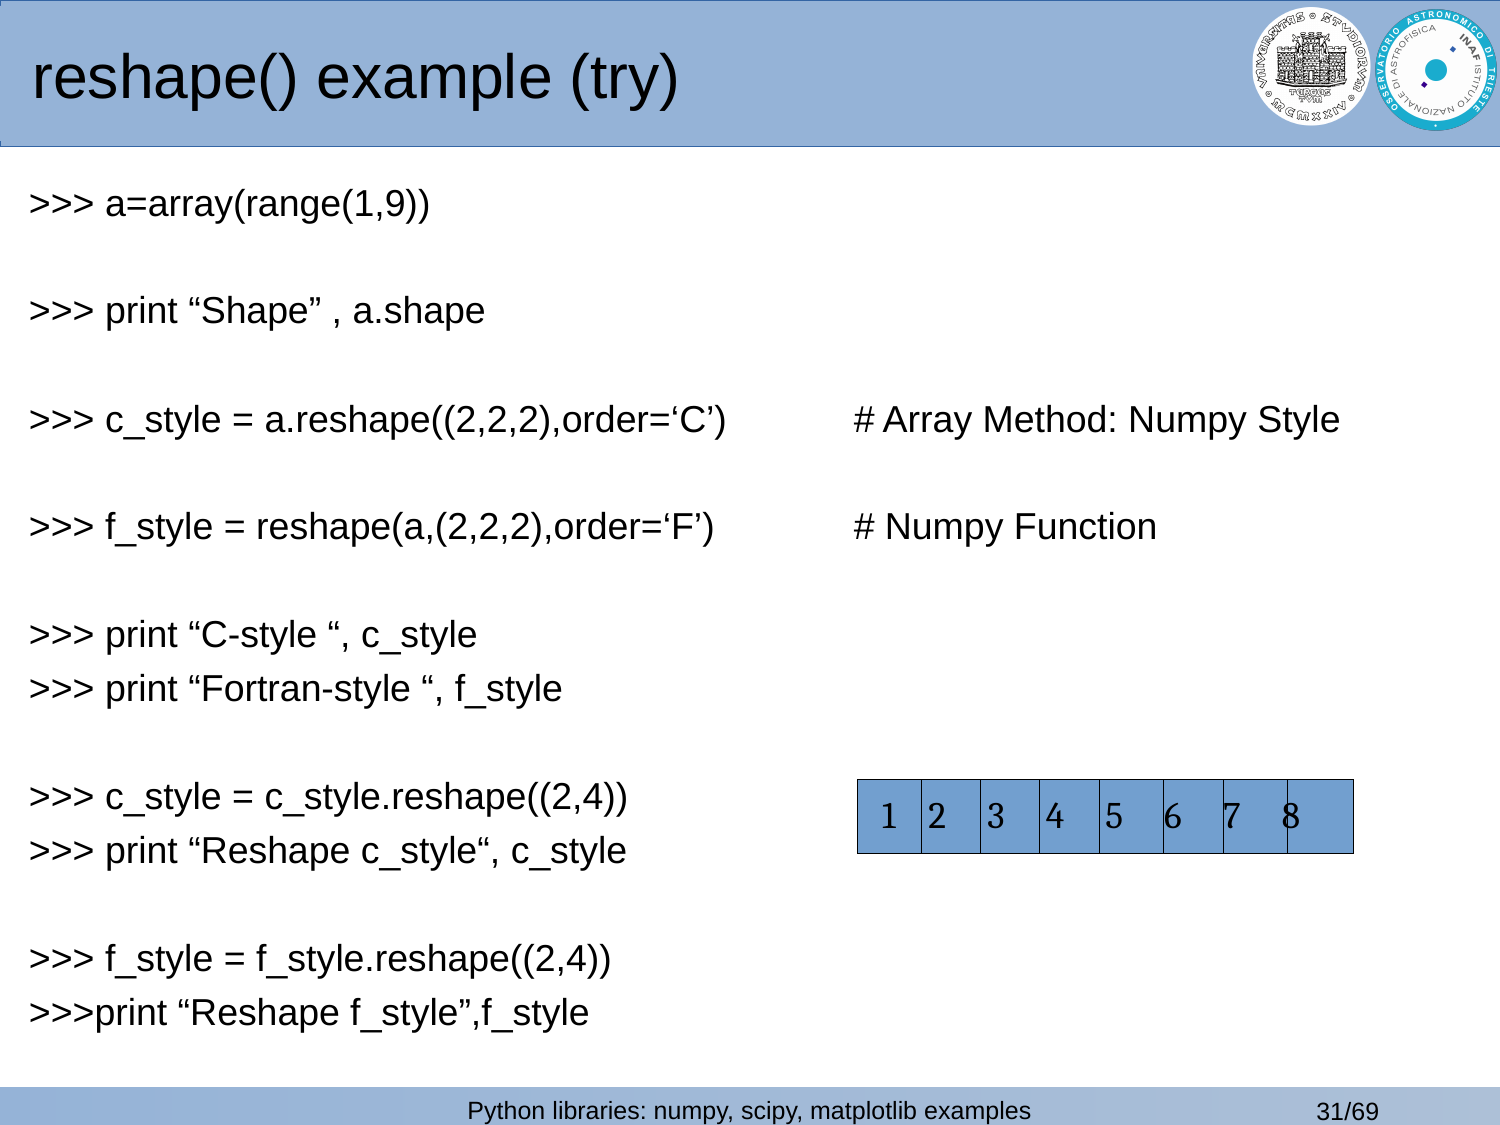

reshape() example (try)
# >>> a=array(range(1,9))
>>> print “Shape” , a.shape
>>> c_style = a.reshape((2,2,2),order=‘C’)		# Array Method: Numpy Style
>>> f_style = reshape(a,(2,2,2),order=‘F’)		# Numpy Function
>>> print “C-style “, c_style
>>> print “Fortran-style “, f_style
>>> c_style = c_style.reshape((2,4))
>>> print “Reshape c_style“, c_style
>>> f_style = f_style.reshape((2,4))
>>>print “Reshape f_style”,f_style
1 2 3 4 5 6 7 8